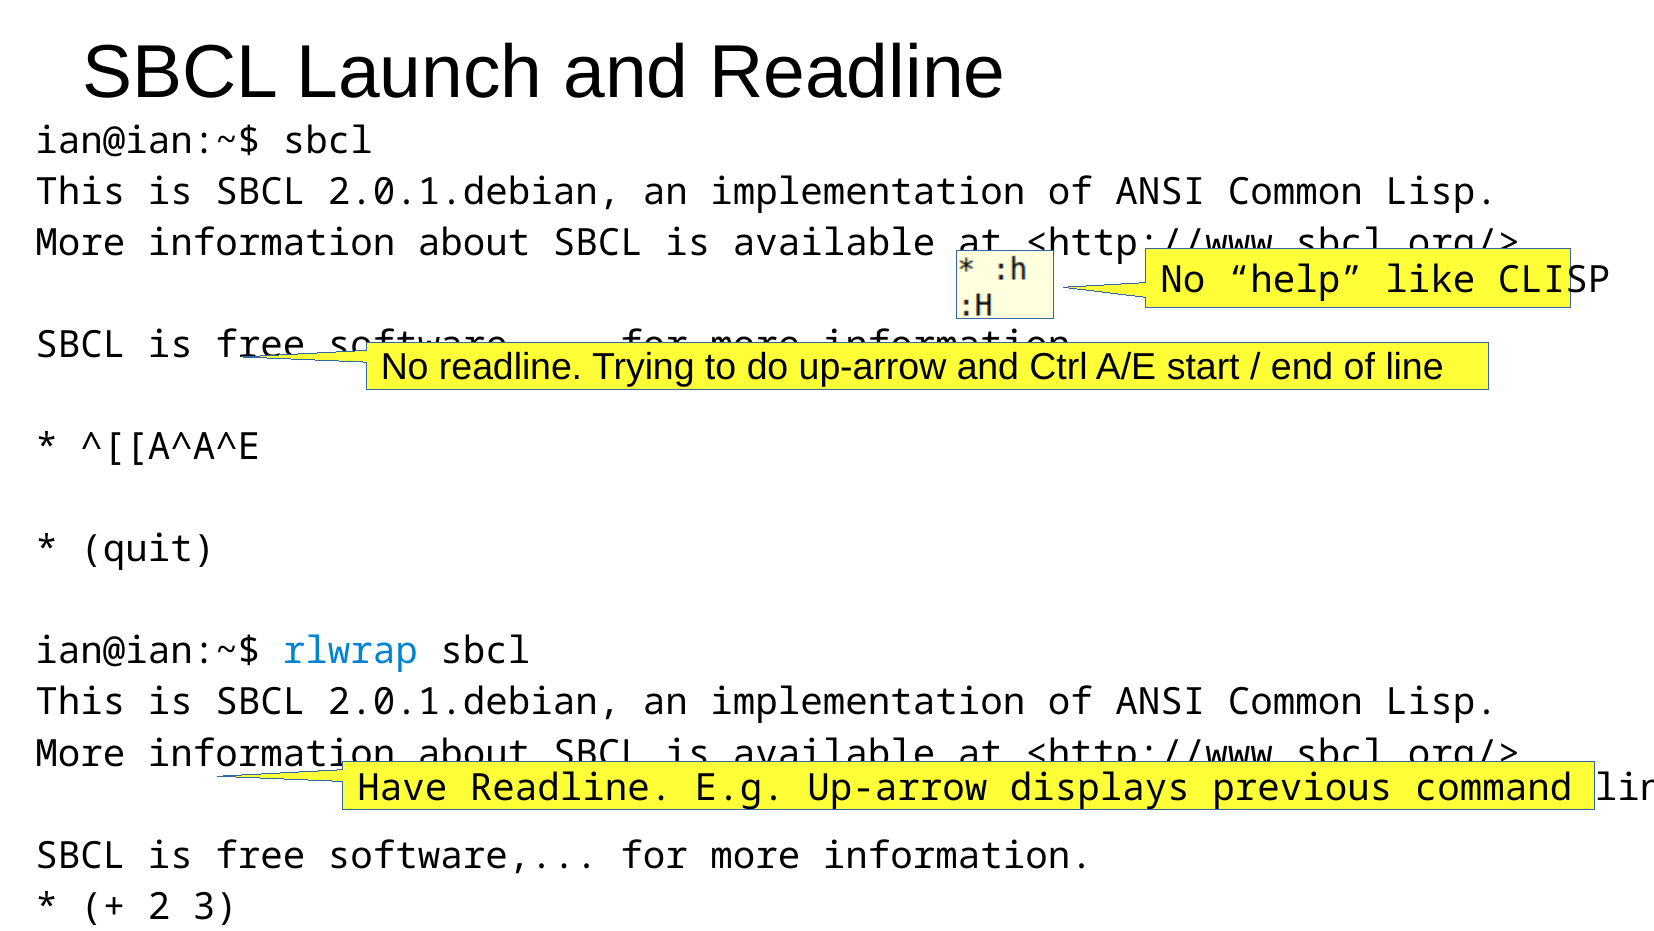

# SBCL Launch and Readline
ian@ian:~$ sbcl
This is SBCL 2.0.1.debian, an implementation of ANSI Common Lisp.
More information about SBCL is available at <http://www.sbcl.org/>.
SBCL is free software,... for more information.
* ^[[A^A^E
* (quit)
ian@ian:~$ rlwrap sbcl
This is SBCL 2.0.1.debian, an implementation of ANSI Common Lisp.
More information about SBCL is available at <http://www.sbcl.org/>.
SBCL is free software,... for more information.
* (+ 2 3)
5
* (+ 2 3)
No “help” like CLISP
No readline. Trying to do up-arrow and Ctrl A/E start / end of line
Have Readline. E.g. Up-arrow displays previous command line, etc.